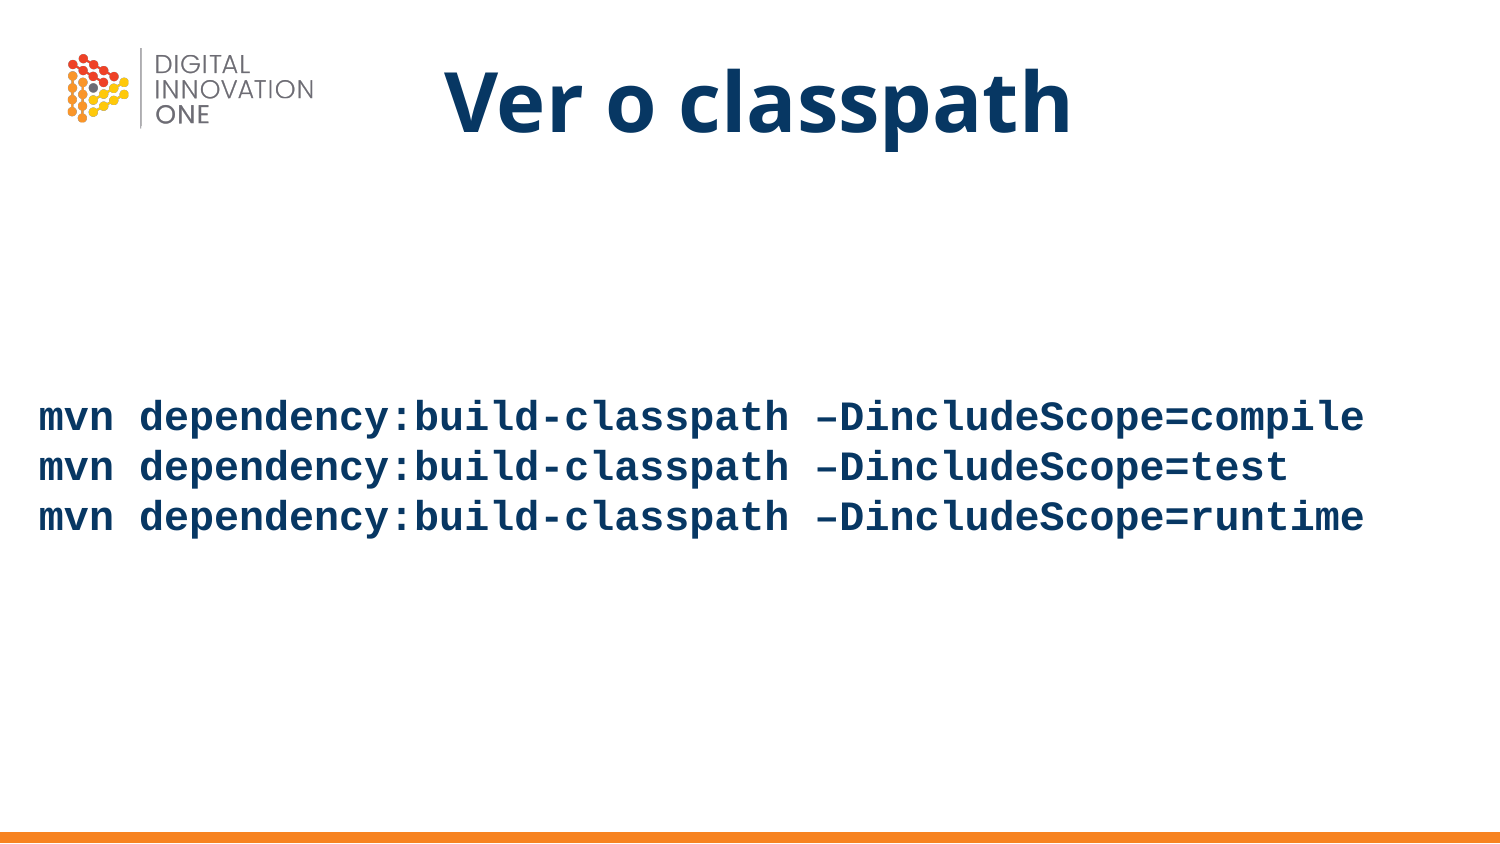

Ver o classpath
mvn dependency:build-classpath –DincludeScope=compile
mvn dependency:build-classpath –DincludeScope=test
mvn dependency:build-classpath –DincludeScope=runtime